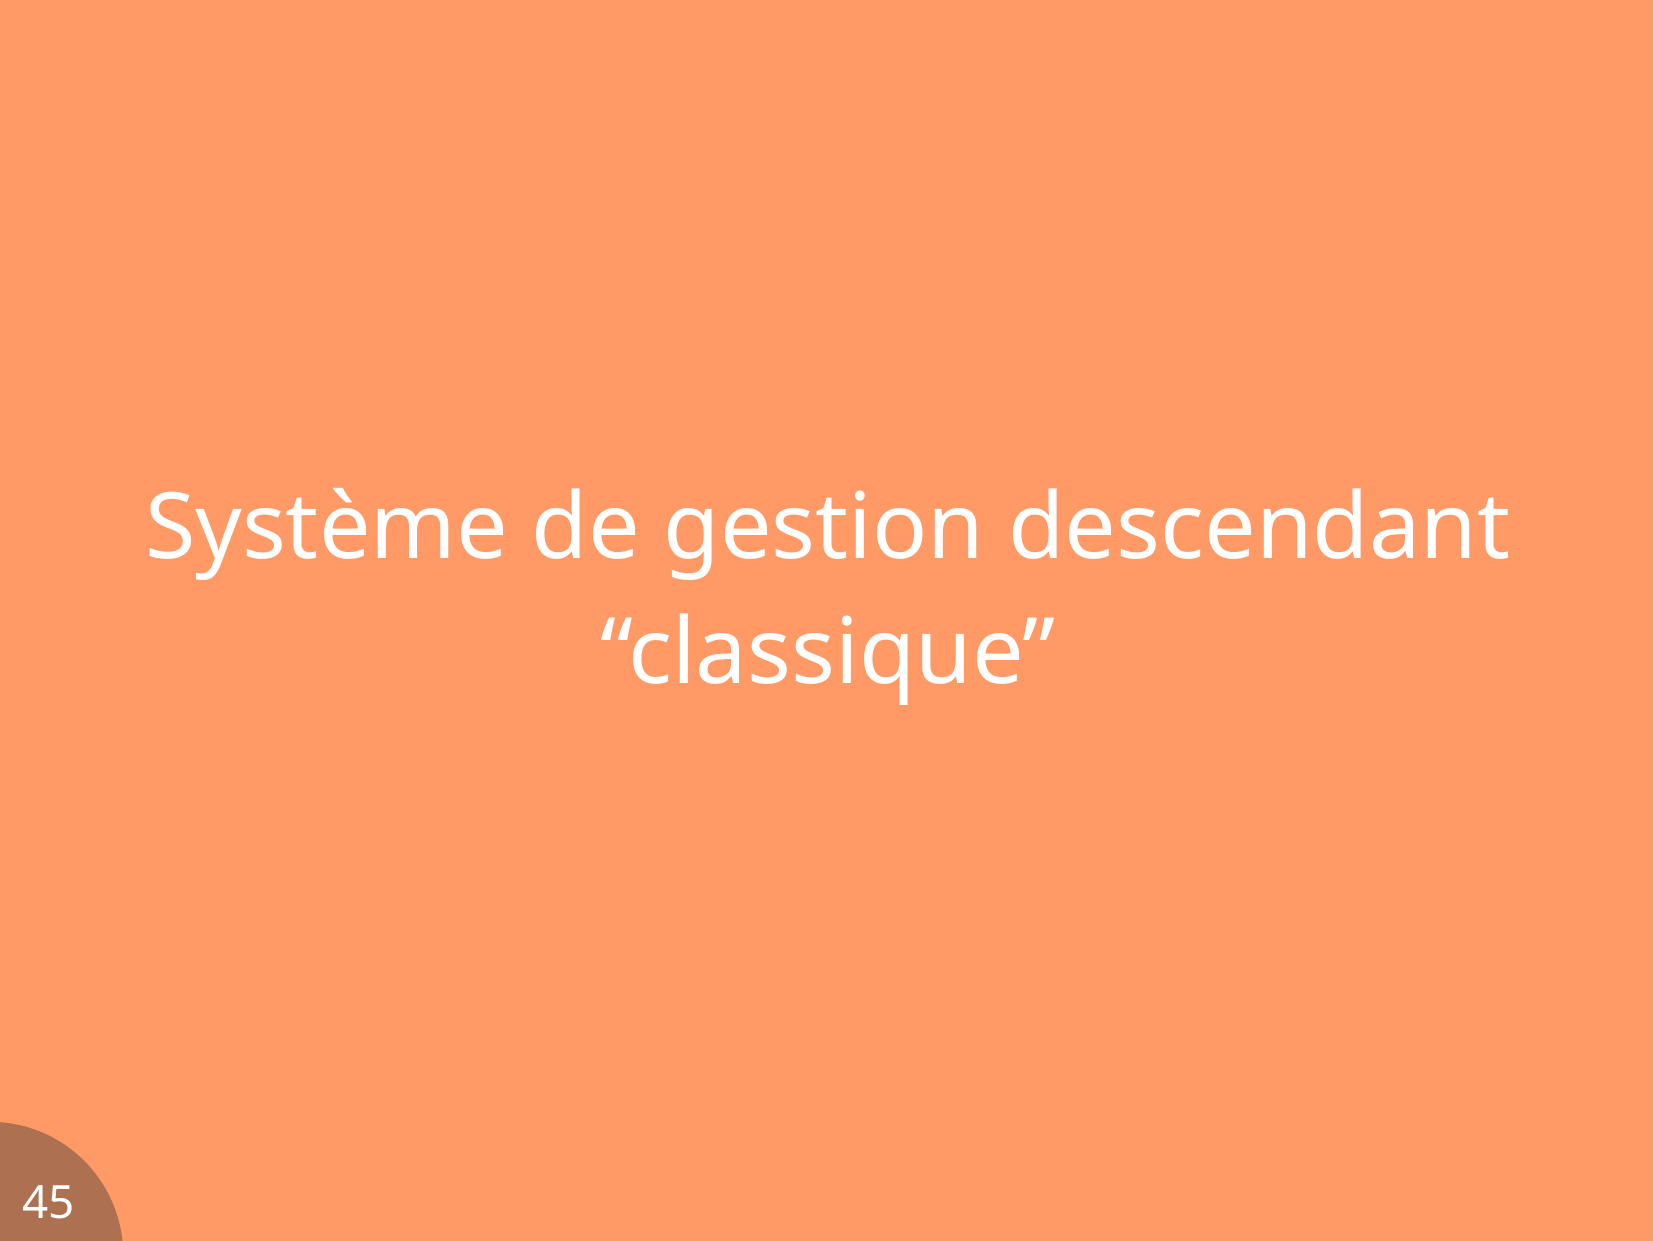

# Système de gestion descendant “classique”
45